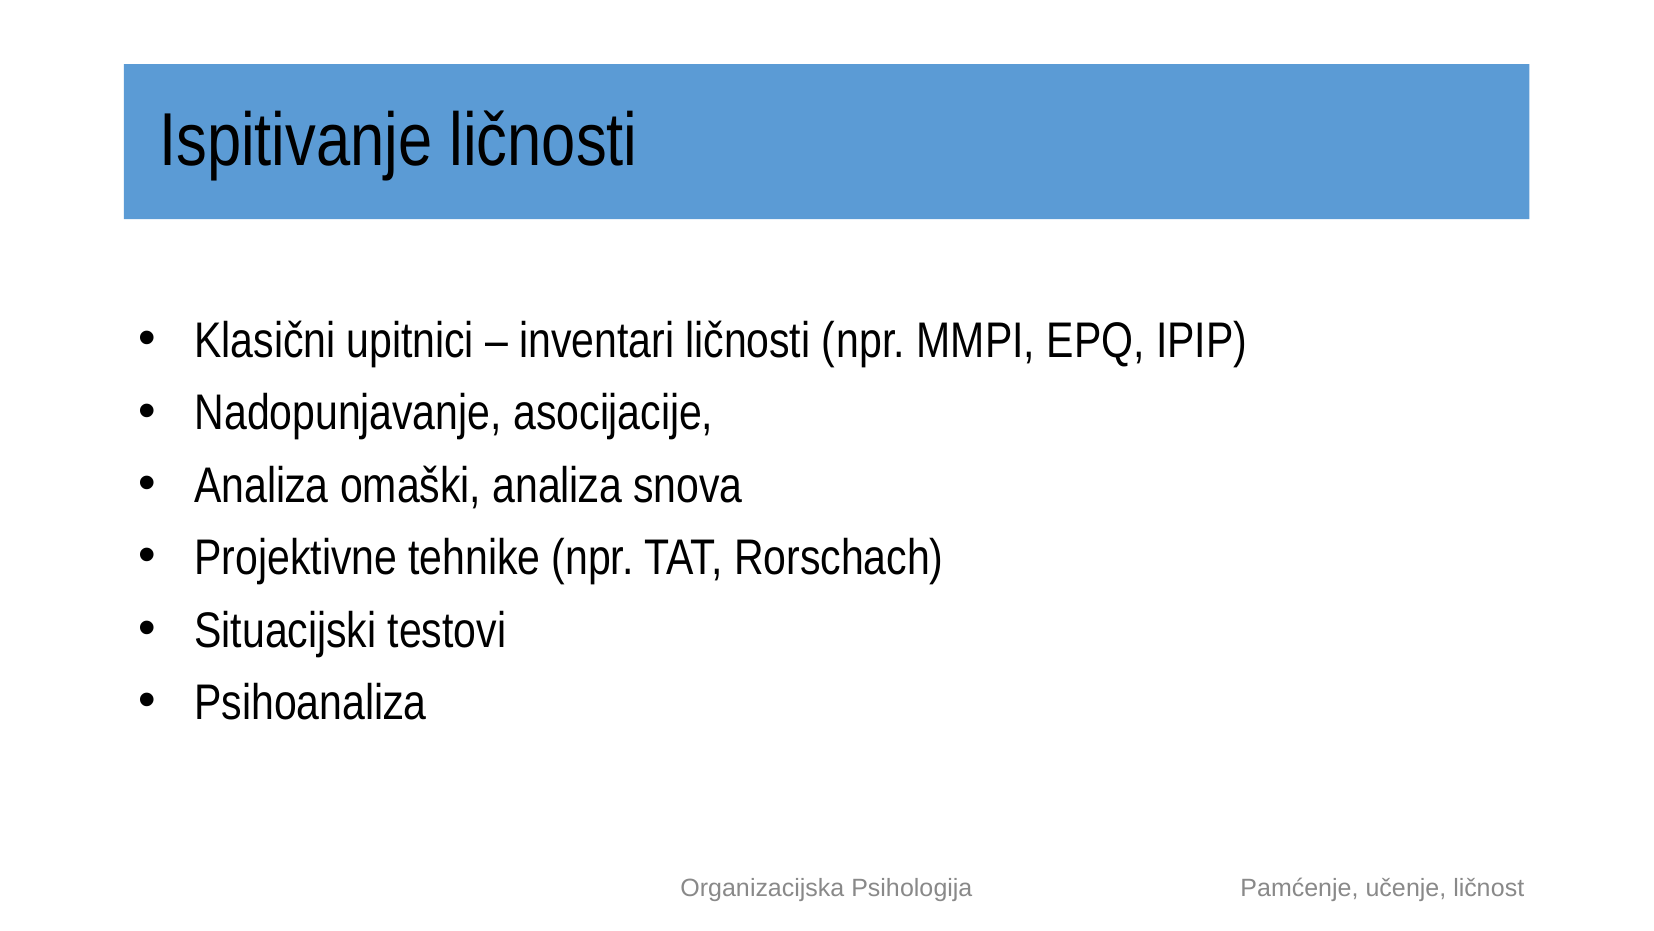

#
Ispitivanje ličnosti
Klasični upitnici – inventari ličnosti (npr. MMPI, EPQ, IPIP)
Nadopunjavanje, asocijacije,
Analiza omaški, analiza snova
Projektivne tehnike (npr. TAT, Rorschach)
Situacijski testovi
Psihoanaliza
Organizacijska Psihologija
Pamćenje, učenje, ličnost